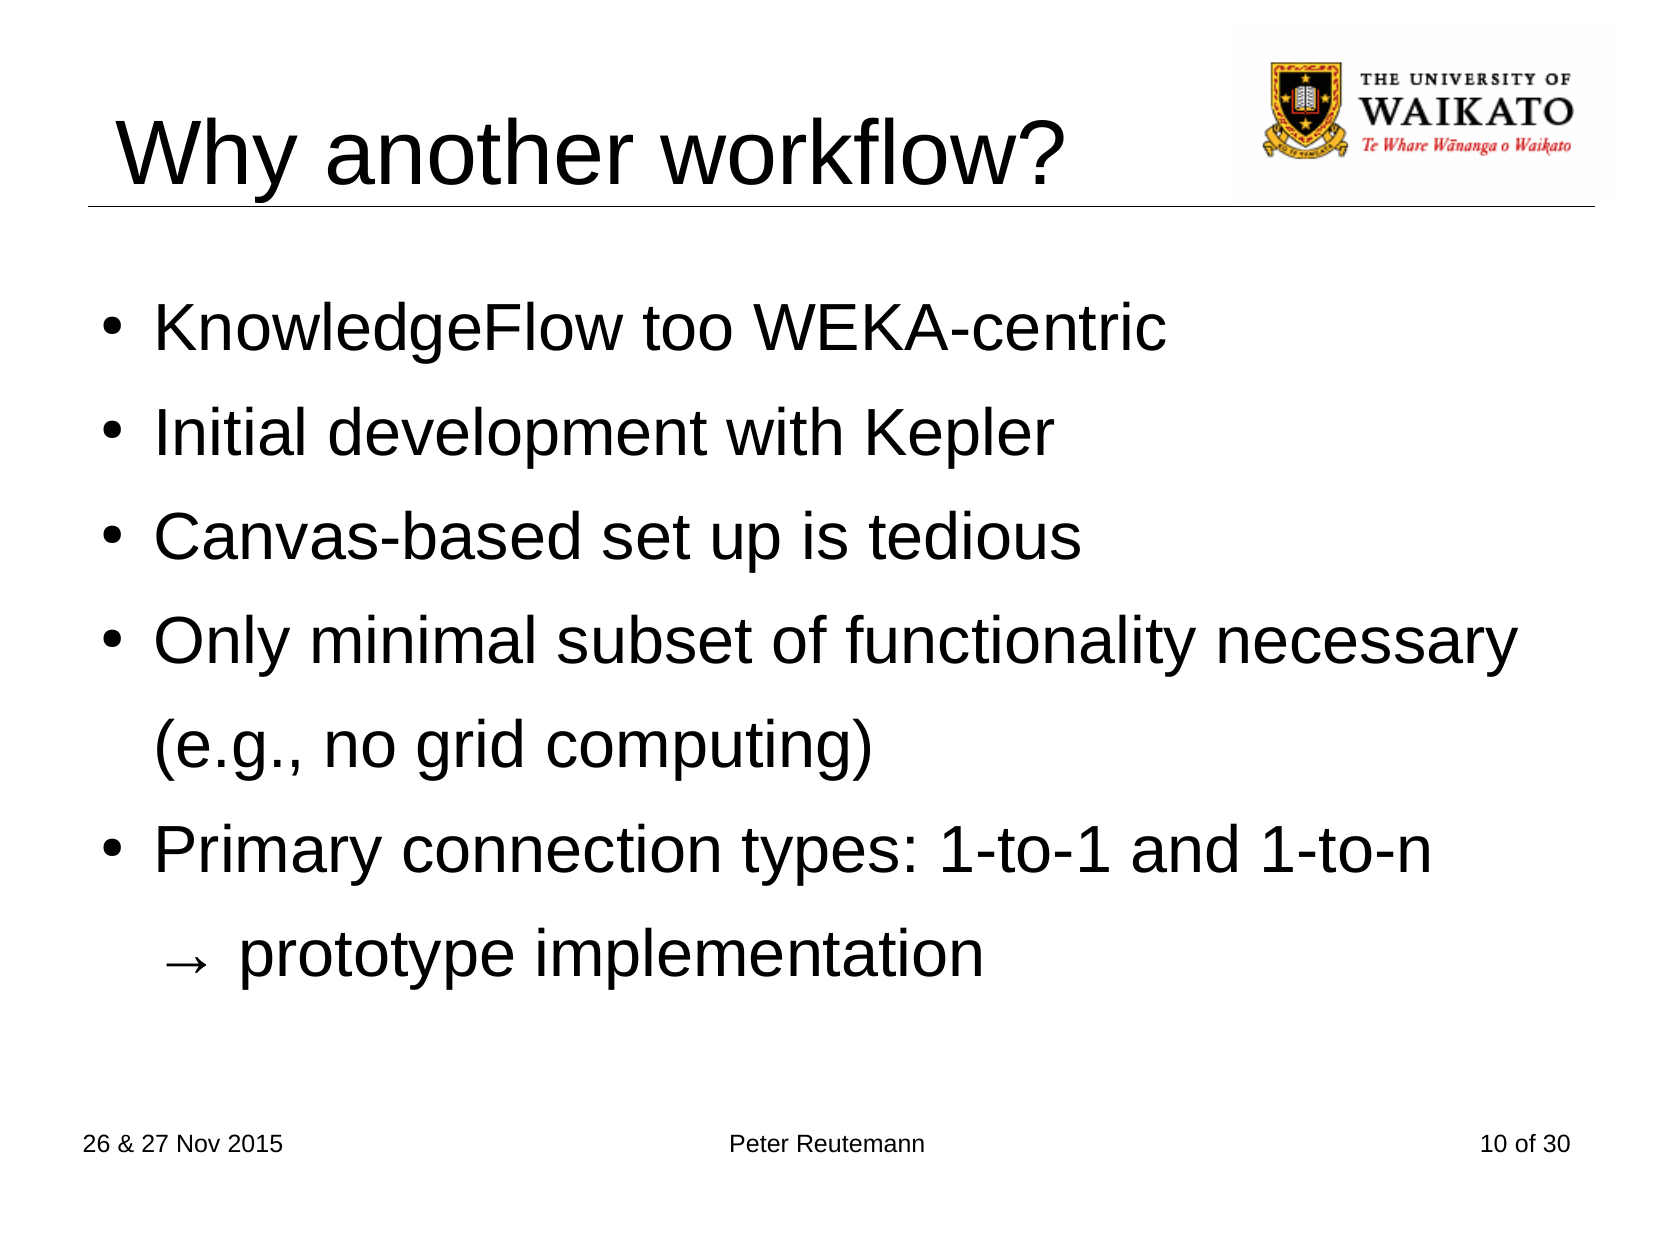

# Why another workflow?
KnowledgeFlow too WEKA-centric
Initial development with Kepler
Canvas-based set up is tedious
Only minimal subset of functionality necessary
(e.g., no grid computing)
Primary connection types: 1-to-1 and 1-to-n
→ prototype implementation
26 & 27 Nov 2015
Peter Reutemann
10